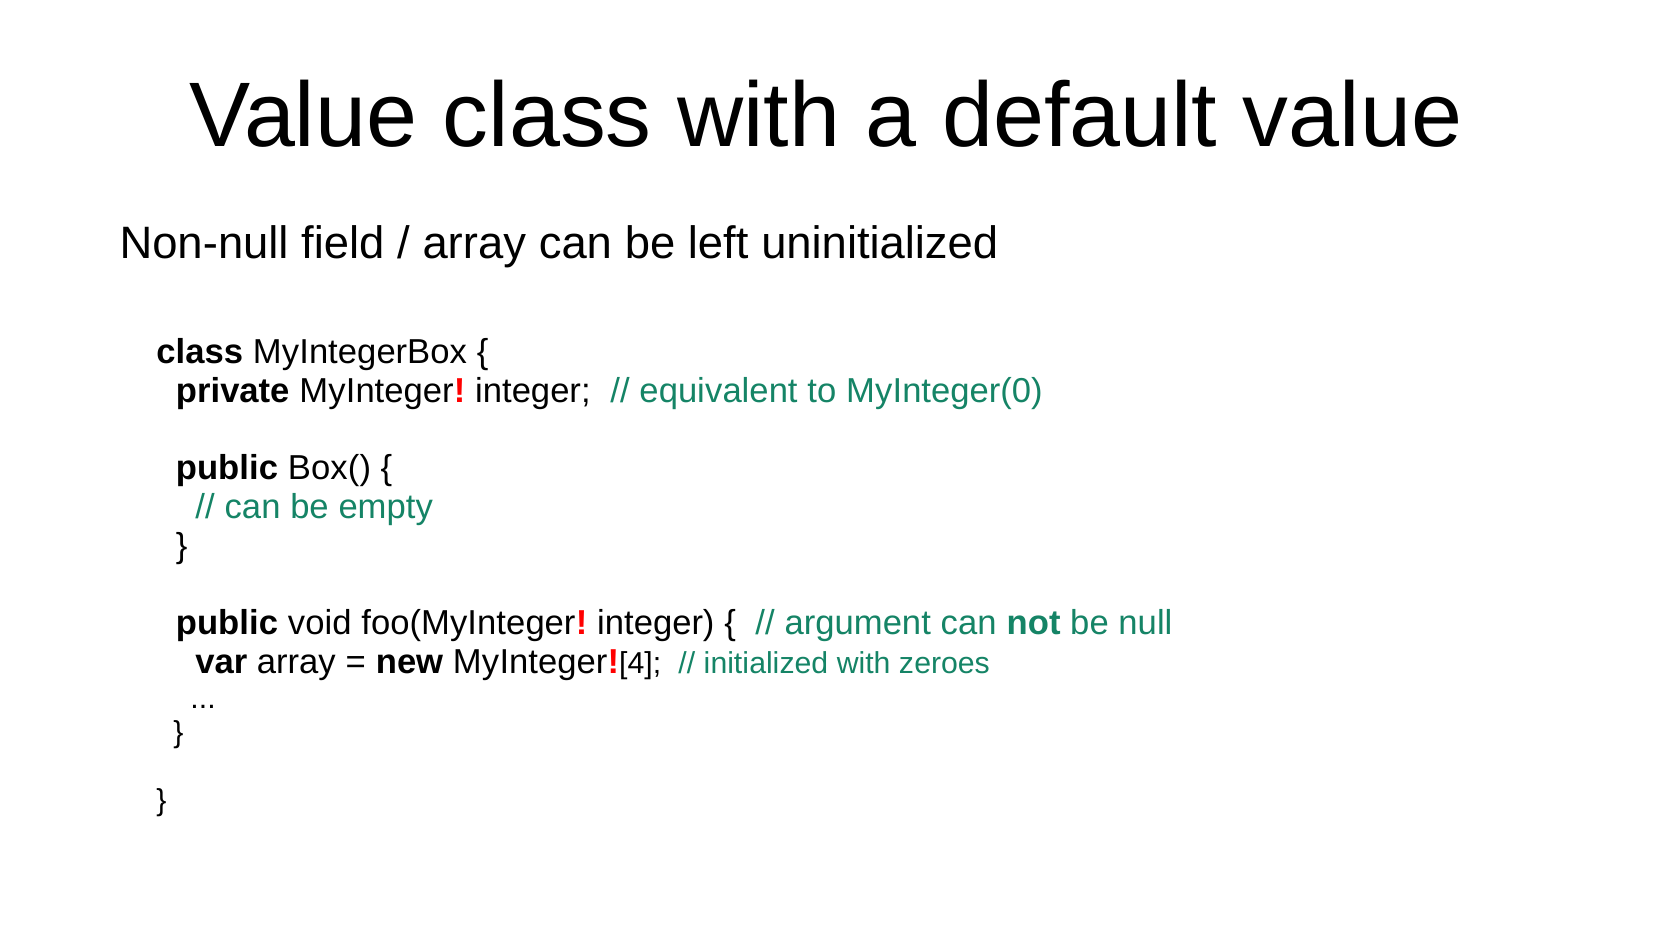

# Value class with a default value
Non-null field / array can be left uninitialized
class MyIntegerBox {
 private MyInteger! integer; // equivalent to MyInteger(0)
 public Box() {
 // can be empty
 }
 public void foo(MyInteger! integer) { // argument can not be null
 var array = new MyInteger![4]; // initialized with zeroes
 ...
 }
}